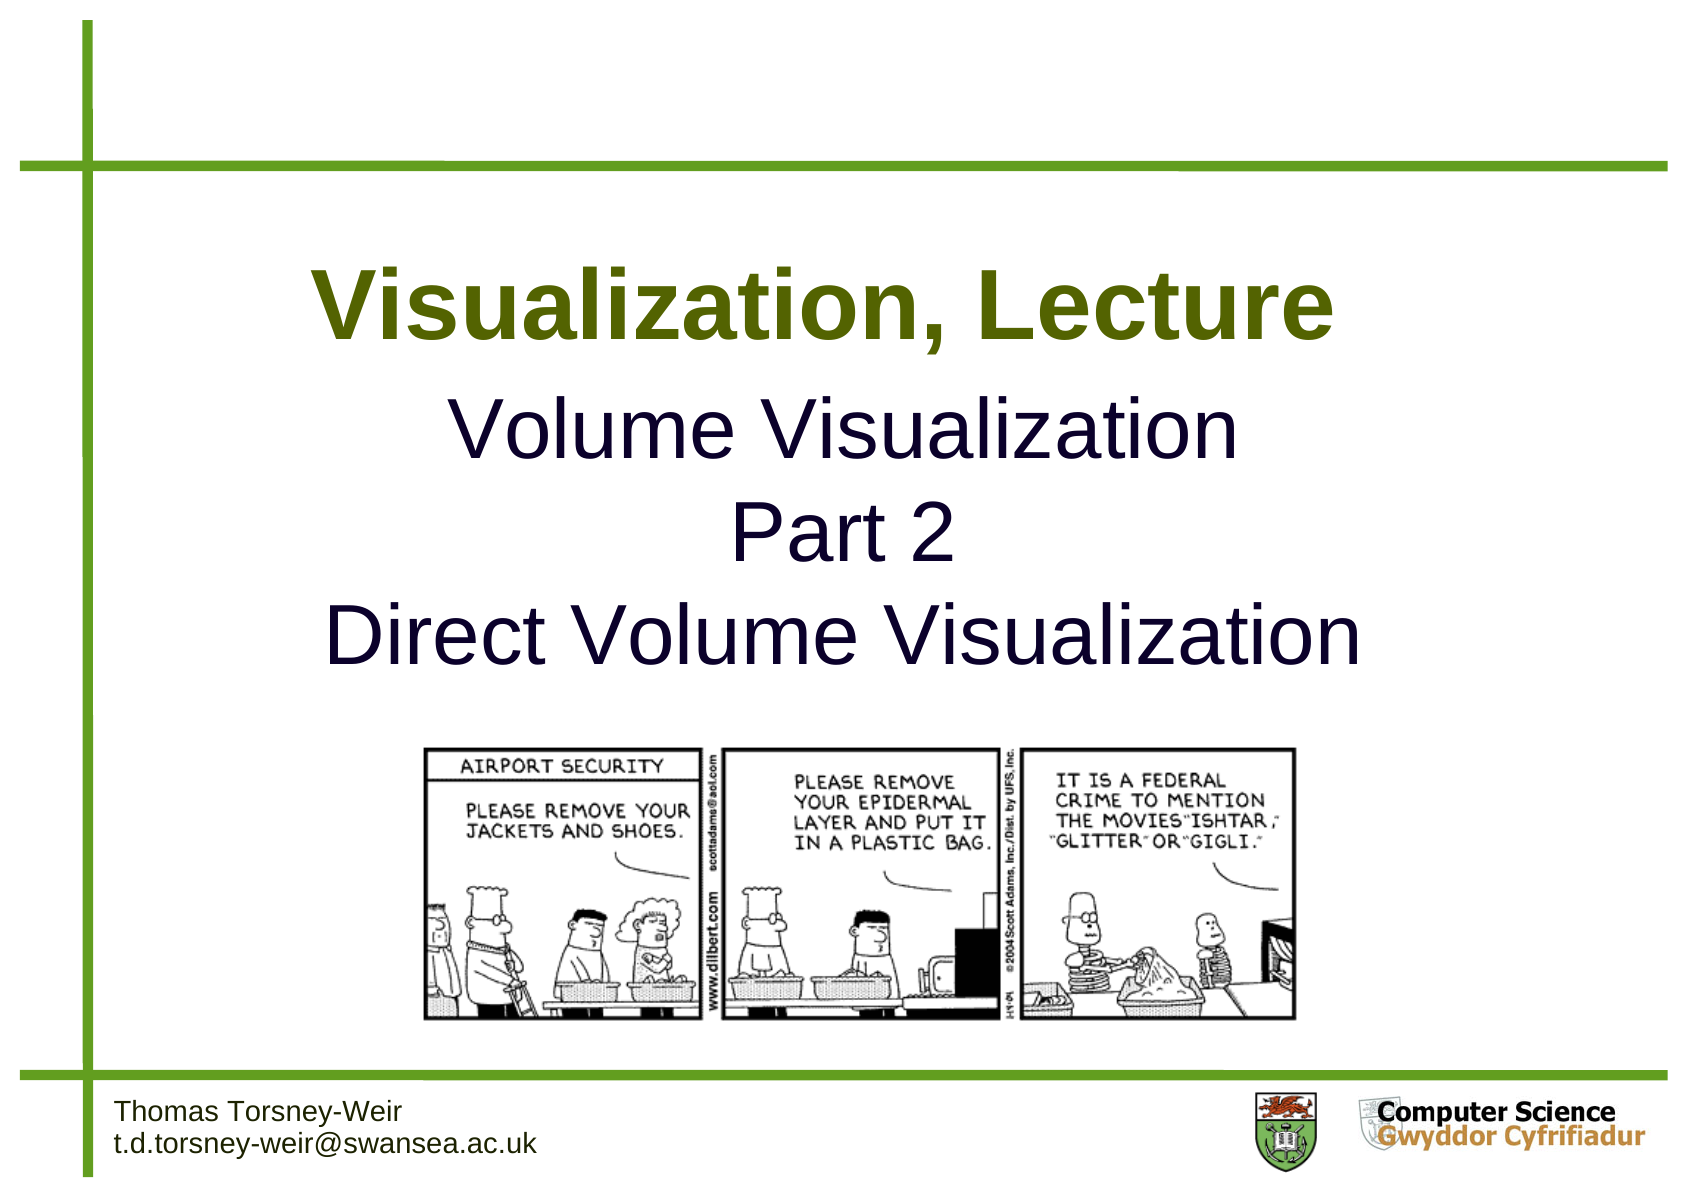

# Visualization, Lecture
Volume Visualization
Part 2
Direct Volume Visualization